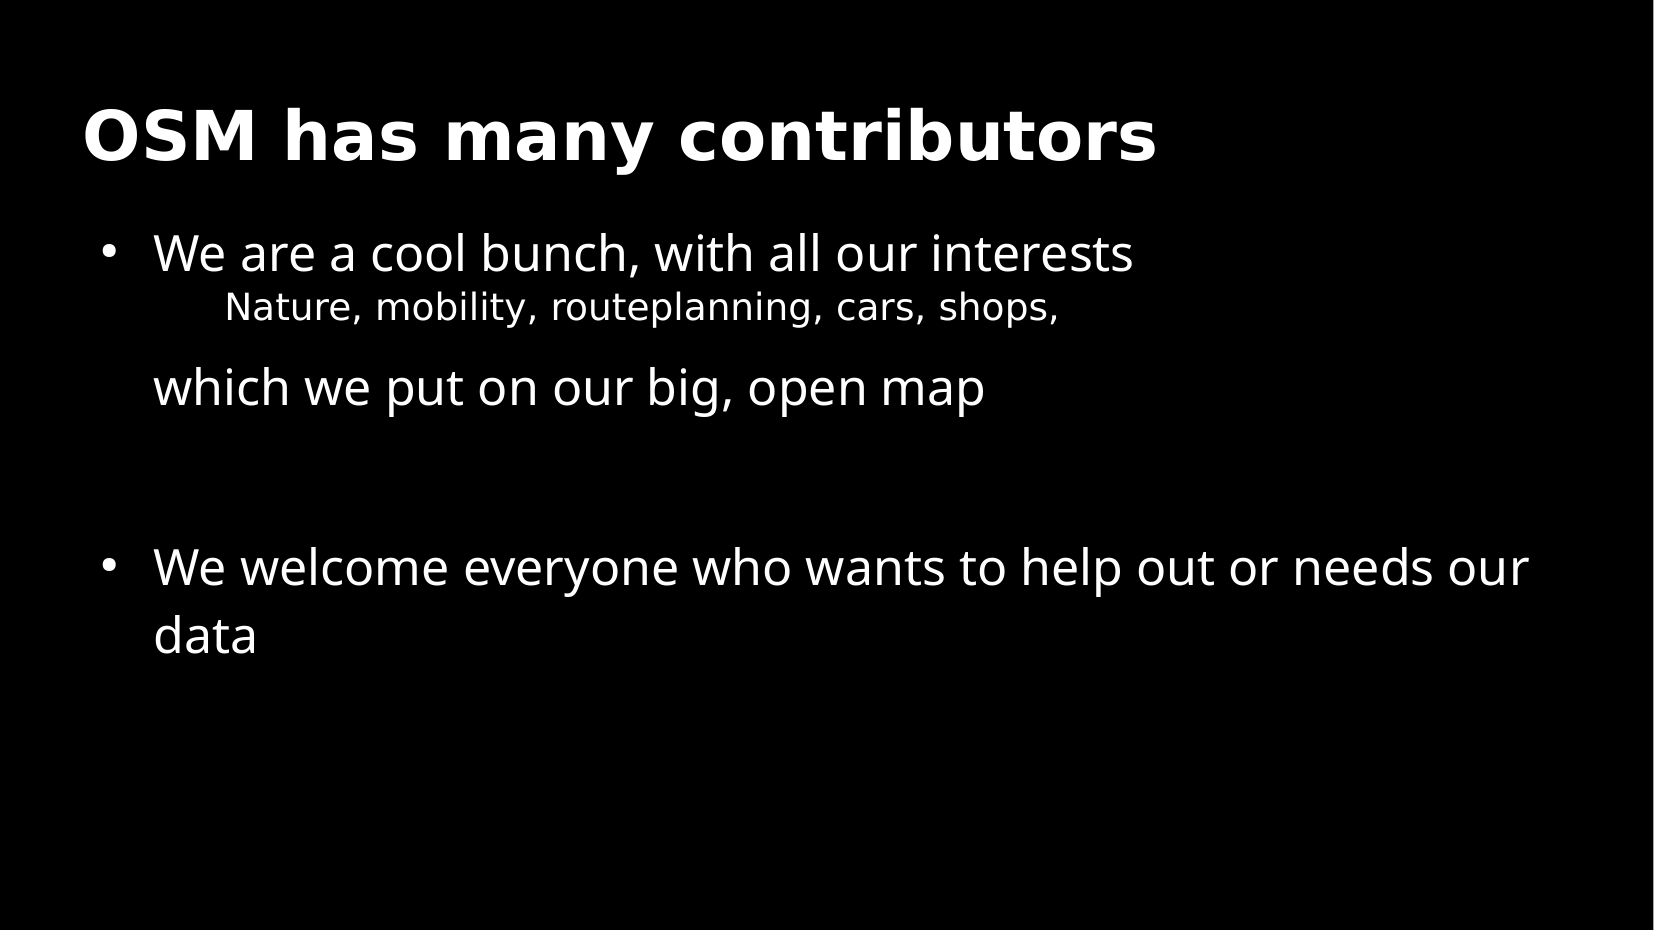

# OSM has many contributors
We are a cool bunch, with all our interests
Nature, mobility, routeplanning, cars, shops,
which we put on our big, open map
We welcome everyone who wants to help out or needs our data